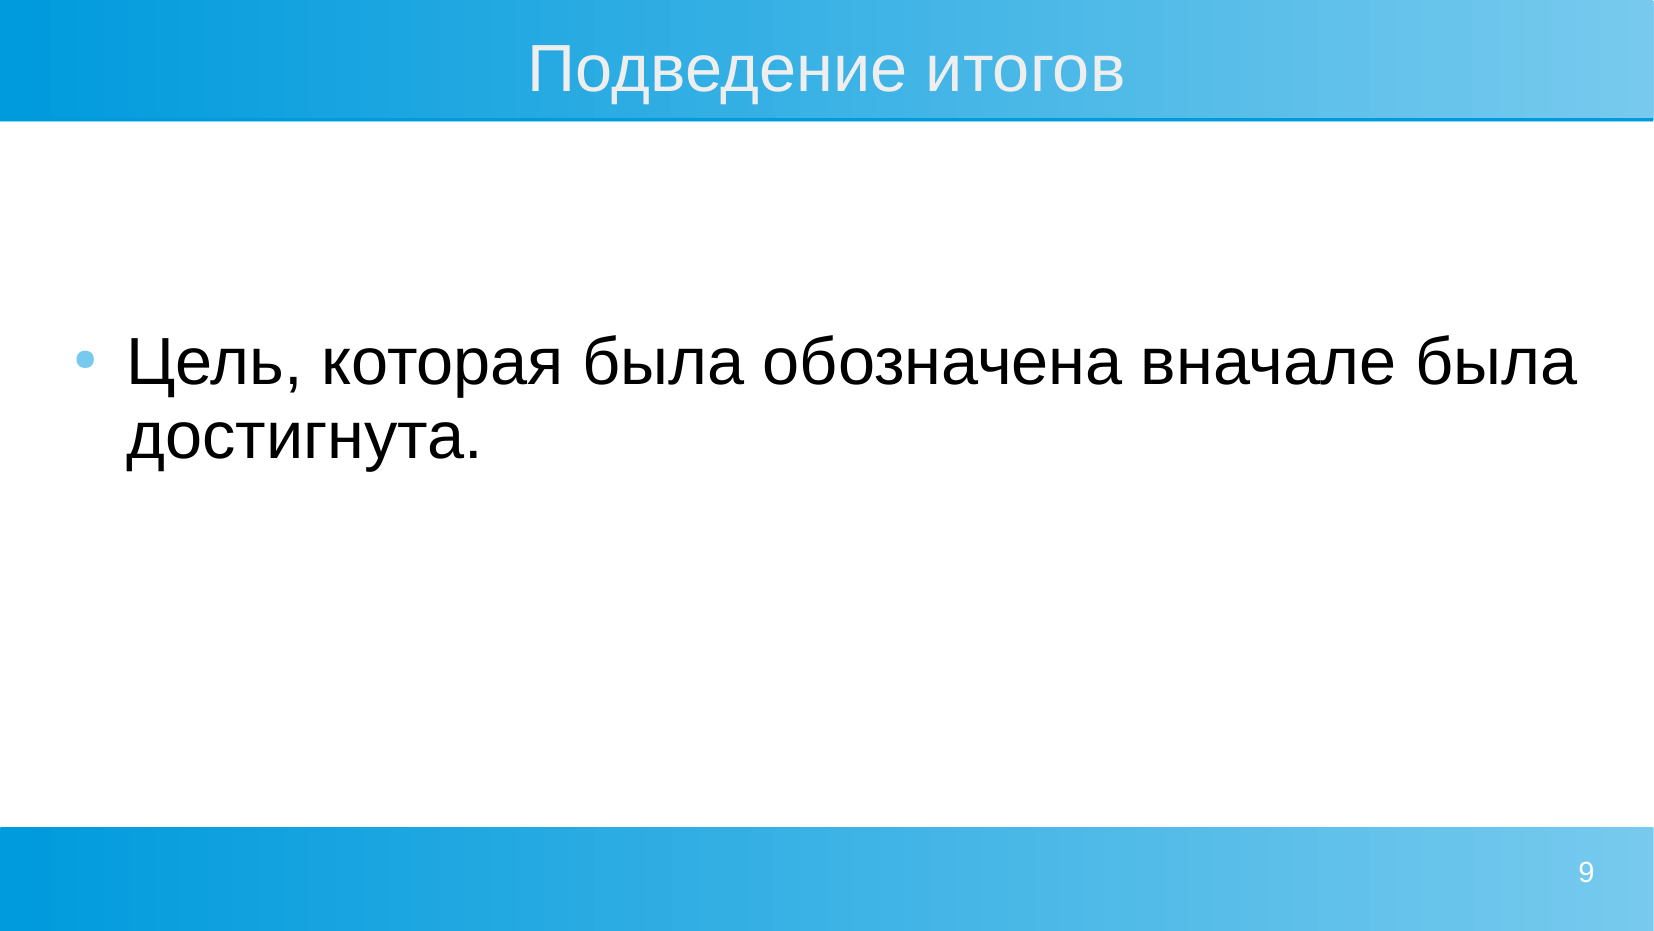

# Подведение итогов
Цель, которая была обозначена вначале была достигнута.
9